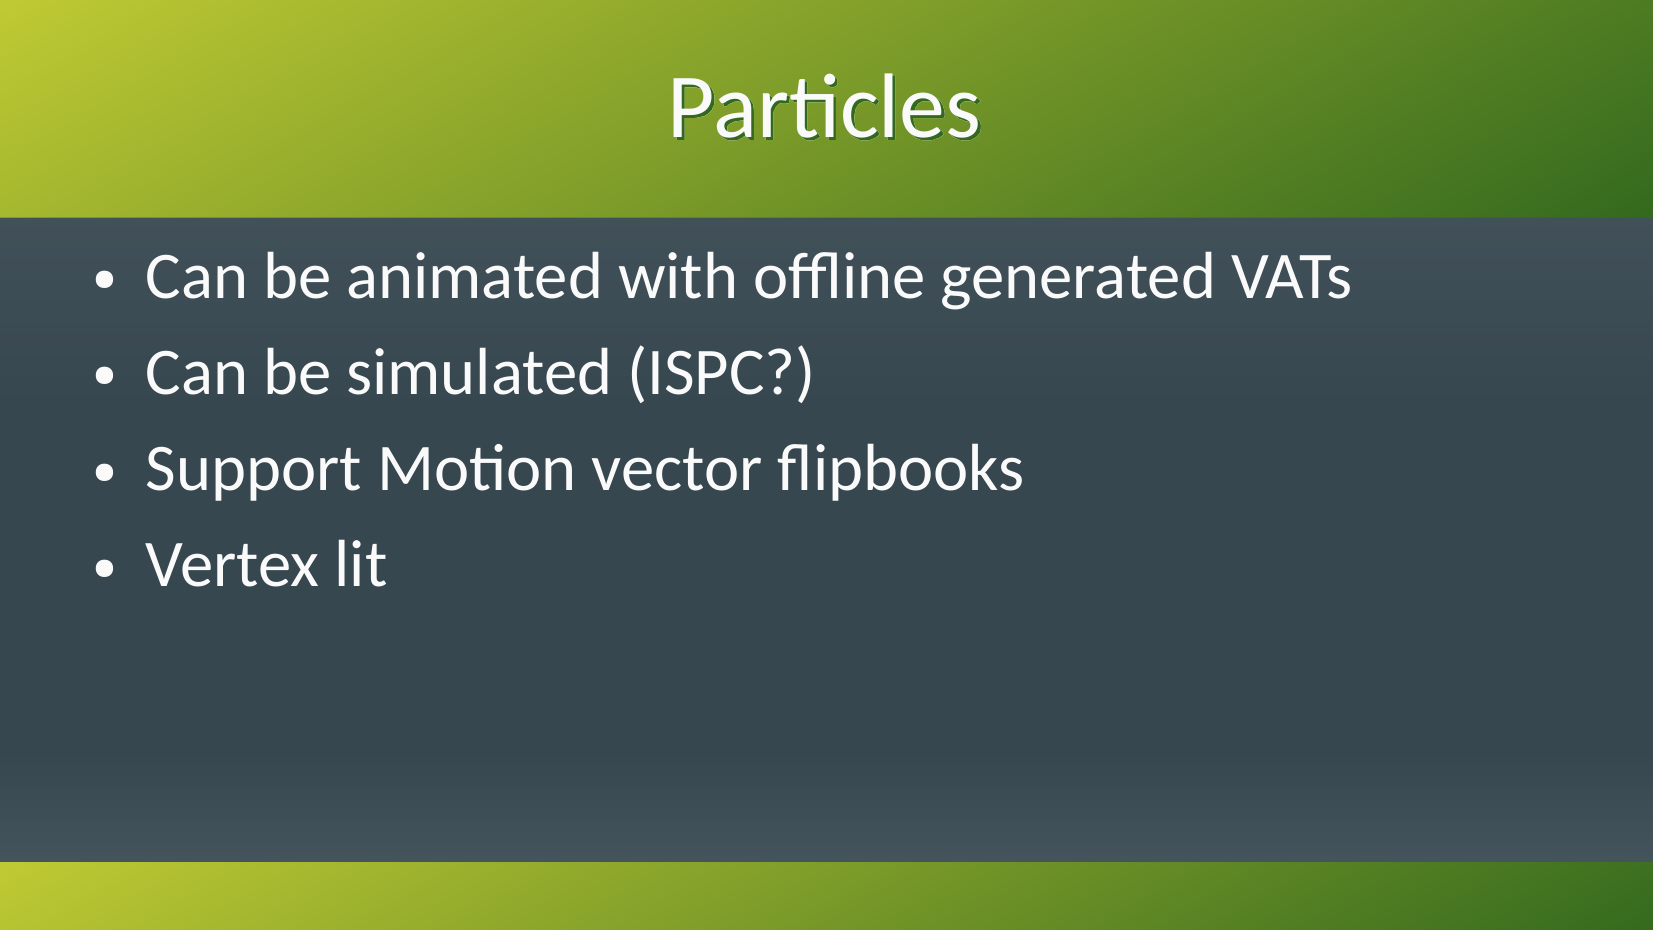

# Particles
Can be animated with offline generated VATs
Can be simulated (ISPC?)
Support Motion vector flipbooks
Vertex lit